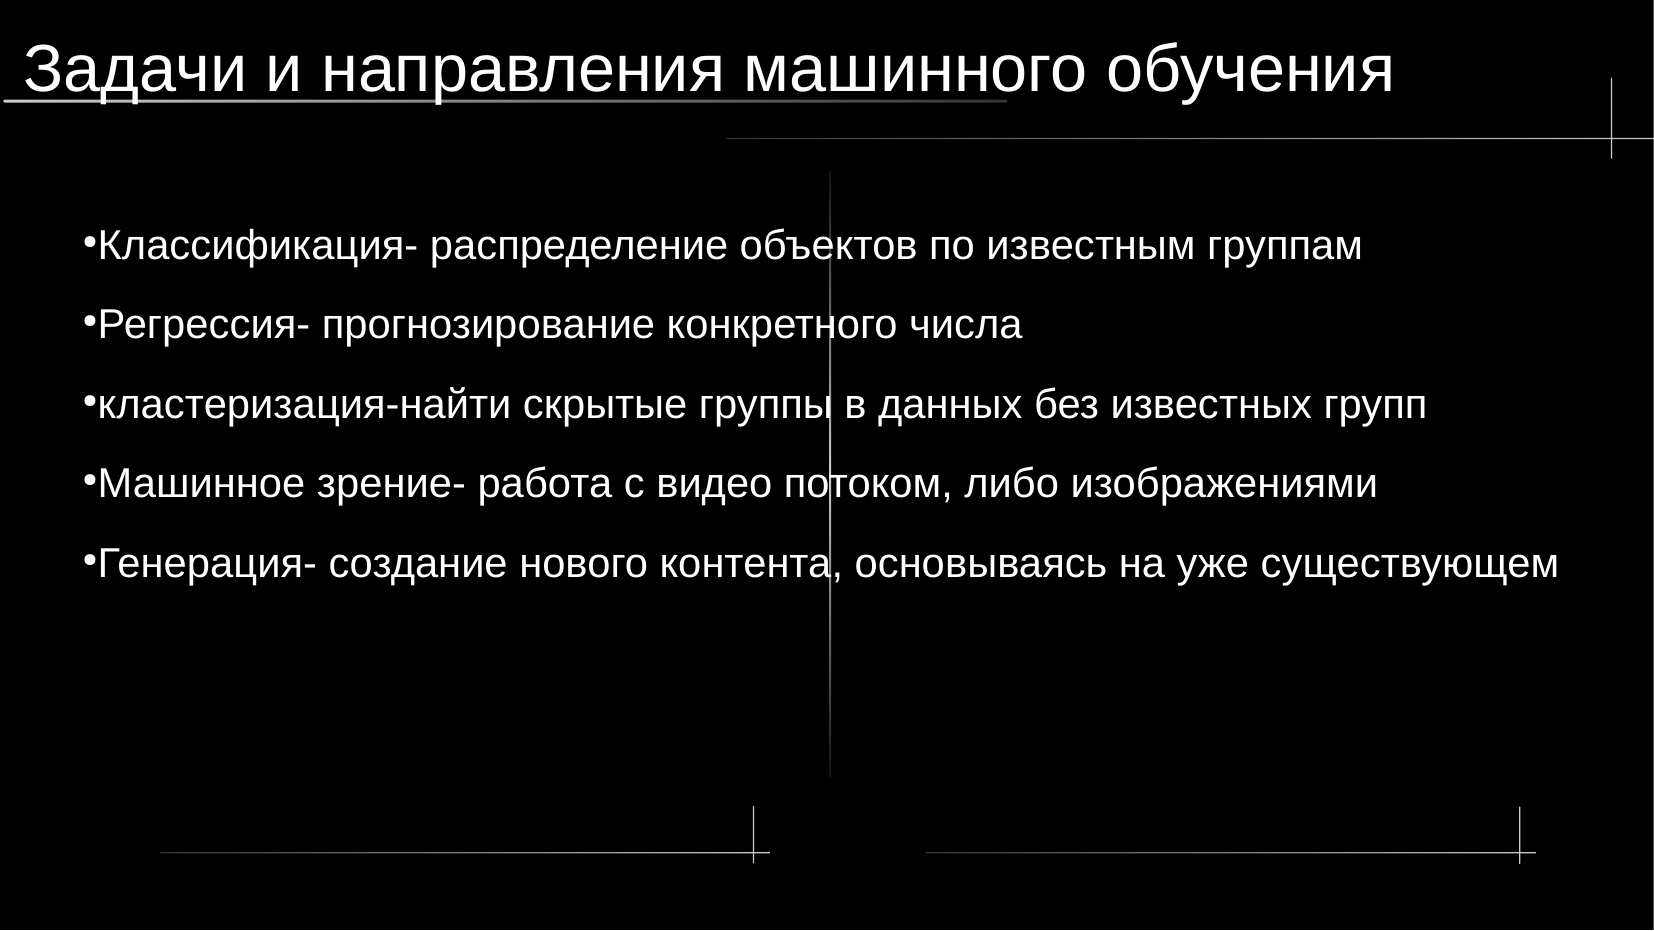

# Задачи и направления машинного обучения
Классификация- распределение объектов по известным группам
Регрессия- прогнозирование конкретного числа
кластеризация-найти скрытые группы в данных без известных групп
Машинное зрение- работа с видео потоком, либо изображениями
Генерация- создание нового контента, основываясь на уже существующем